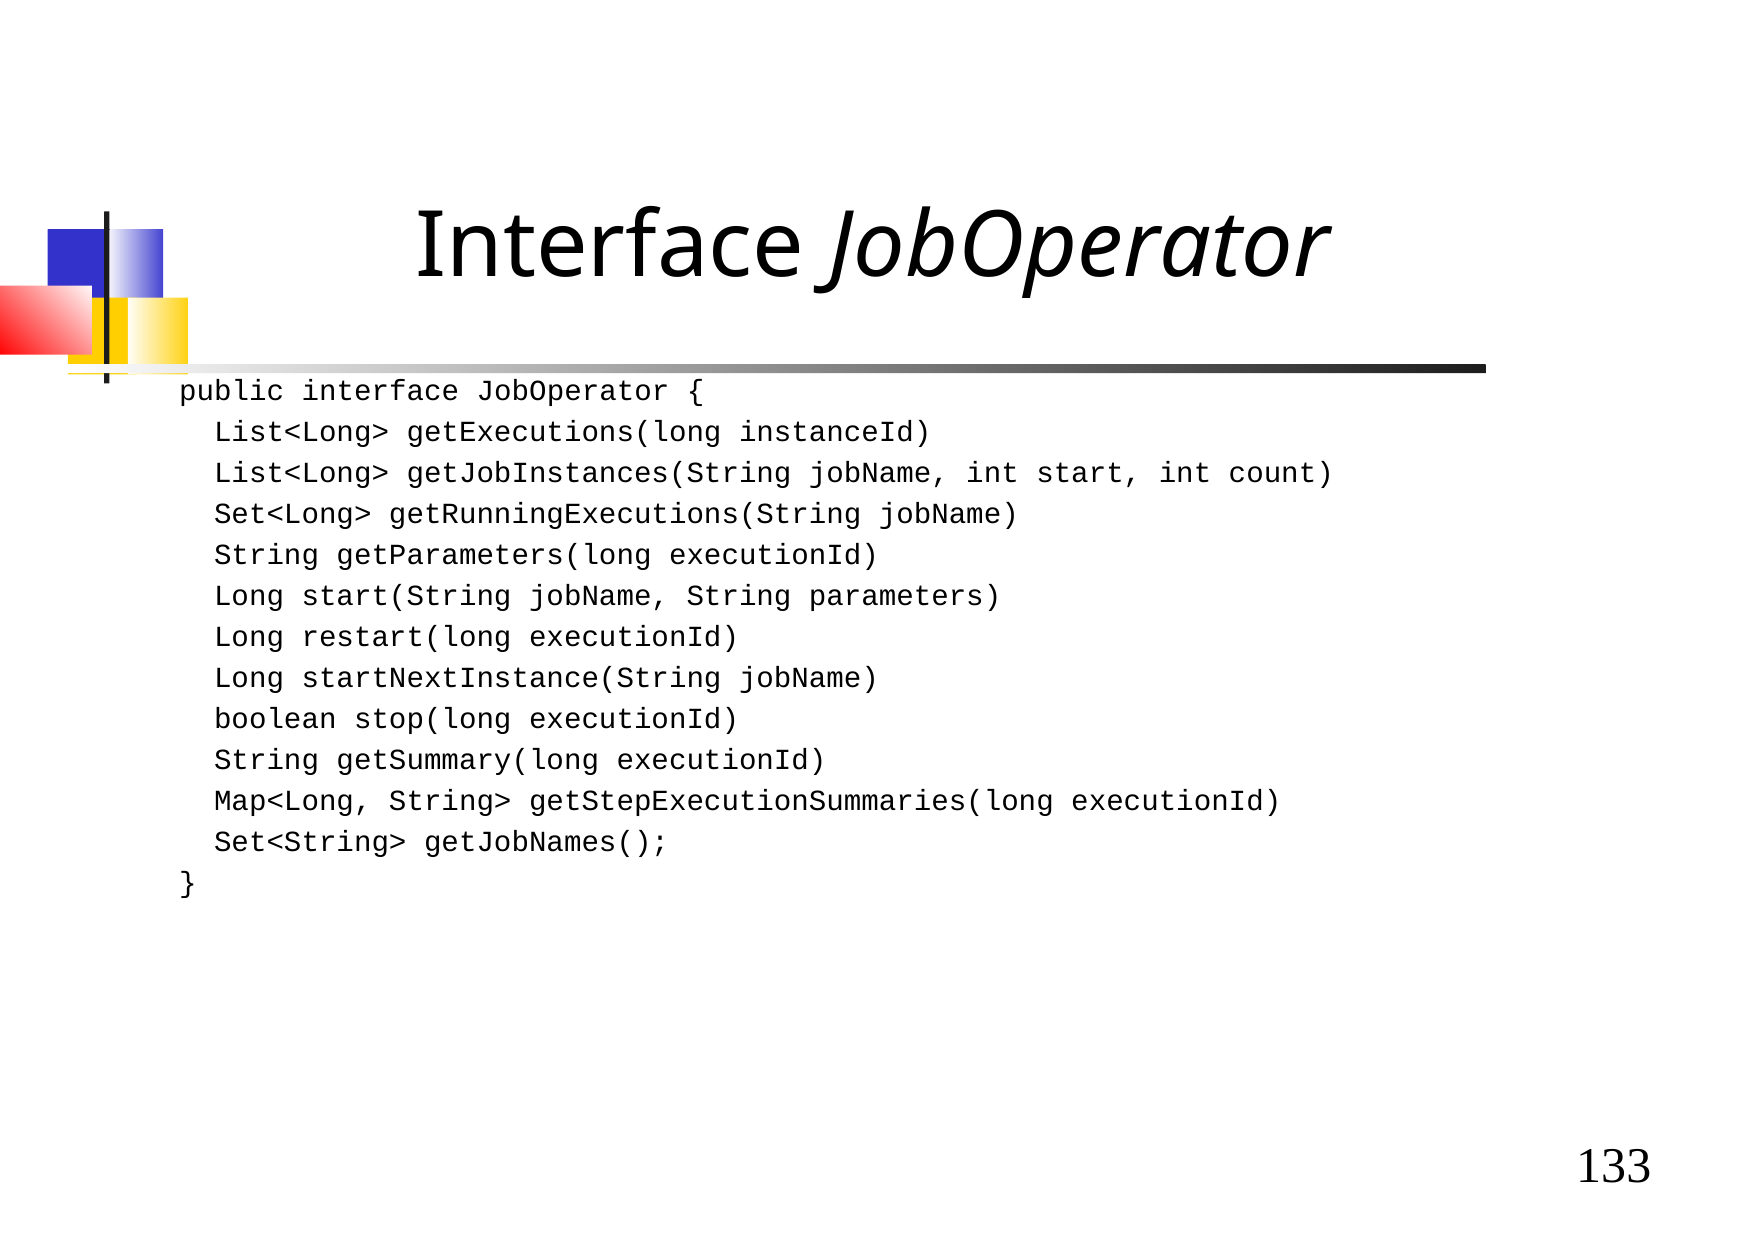

# Interface JobOperator
public interface JobOperator {
 List<Long> getExecutions(long instanceId)
 List<Long> getJobInstances(String jobName, int start, int count)
 Set<Long> getRunningExecutions(String jobName)
 String getParameters(long executionId)
 Long start(String jobName, String parameters)
 Long restart(long executionId)
 Long startNextInstance(String jobName)
 boolean stop(long executionId)
 String getSummary(long executionId)
 Map<Long, String> getStepExecutionSummaries(long executionId)
 Set<String> getJobNames();
}